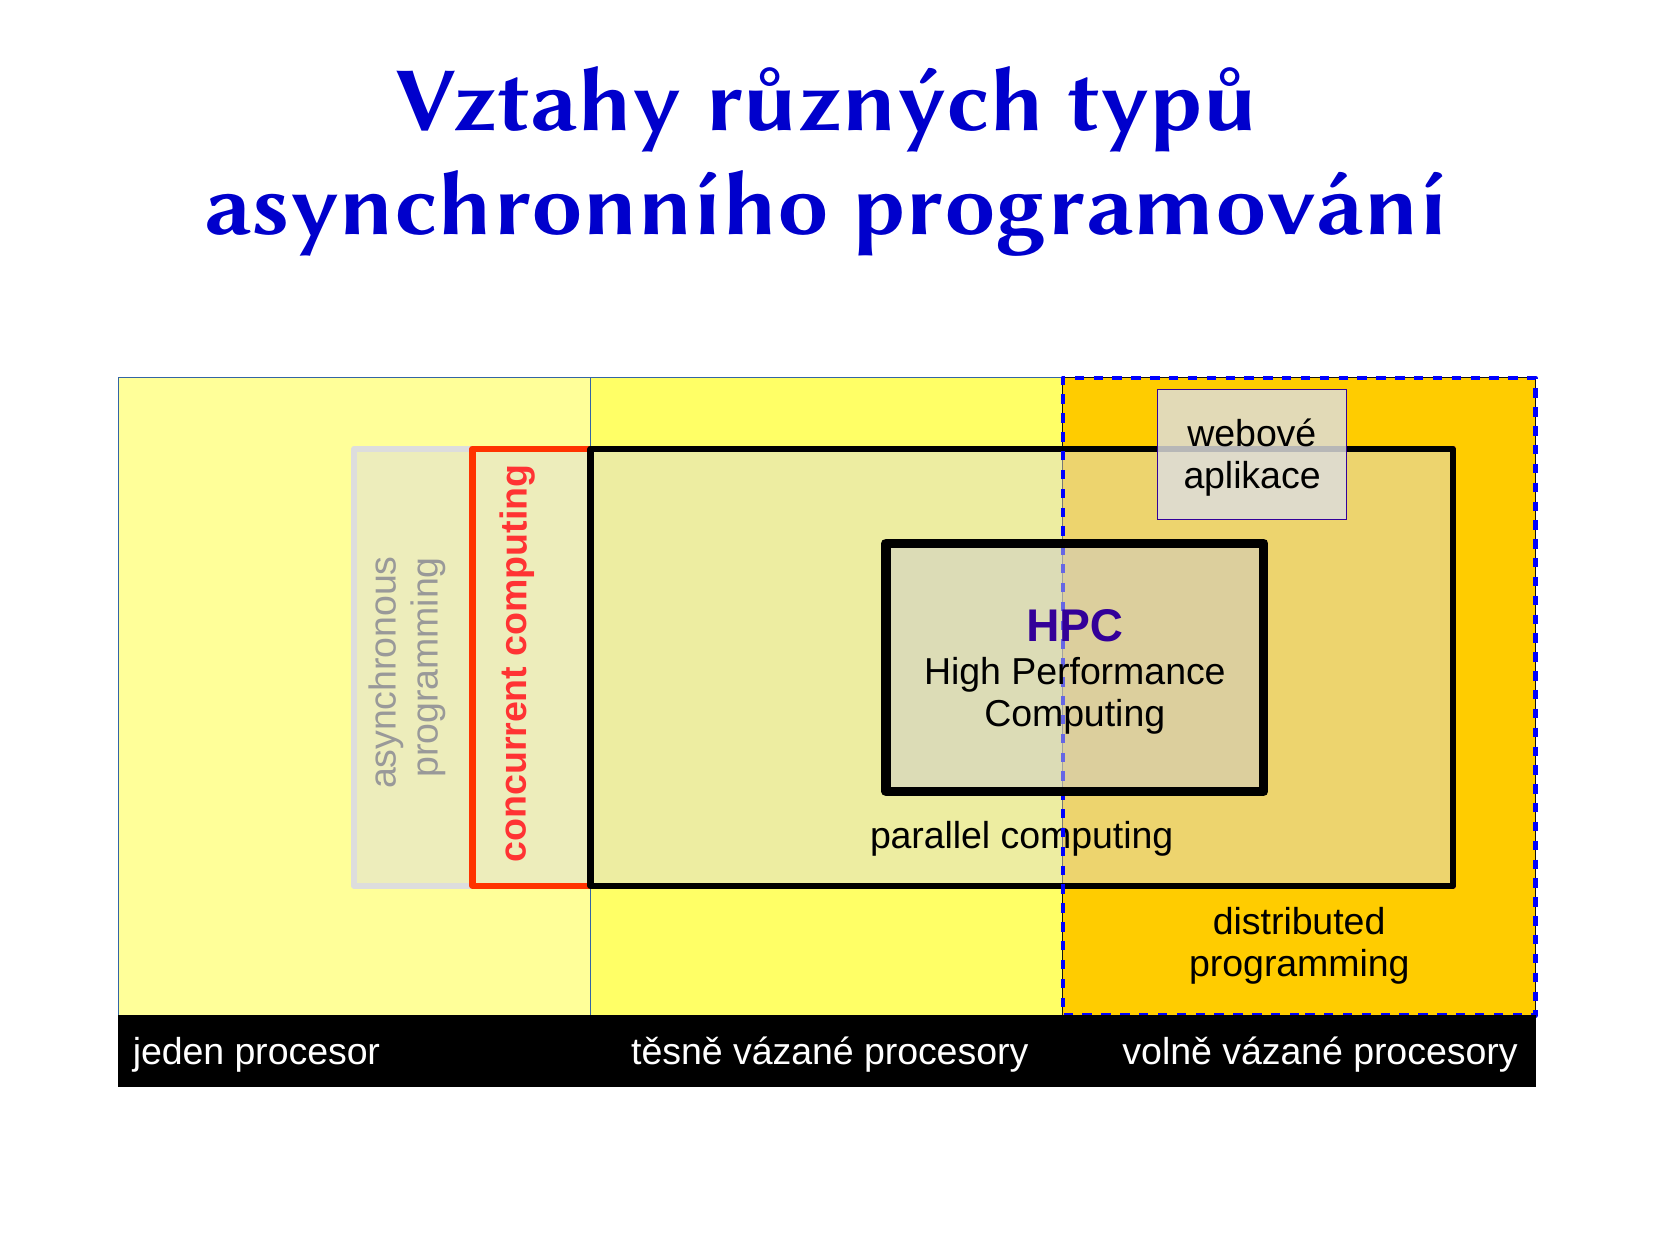

# Vztahy různých typů asynchronního programování
distributed
programming
webové
aplikace
parallel computing
HPC
High Performance
Computing
asynchronous
programming
concurrent computing
jeden procesor těsně vázané procesory volně vázané procesory